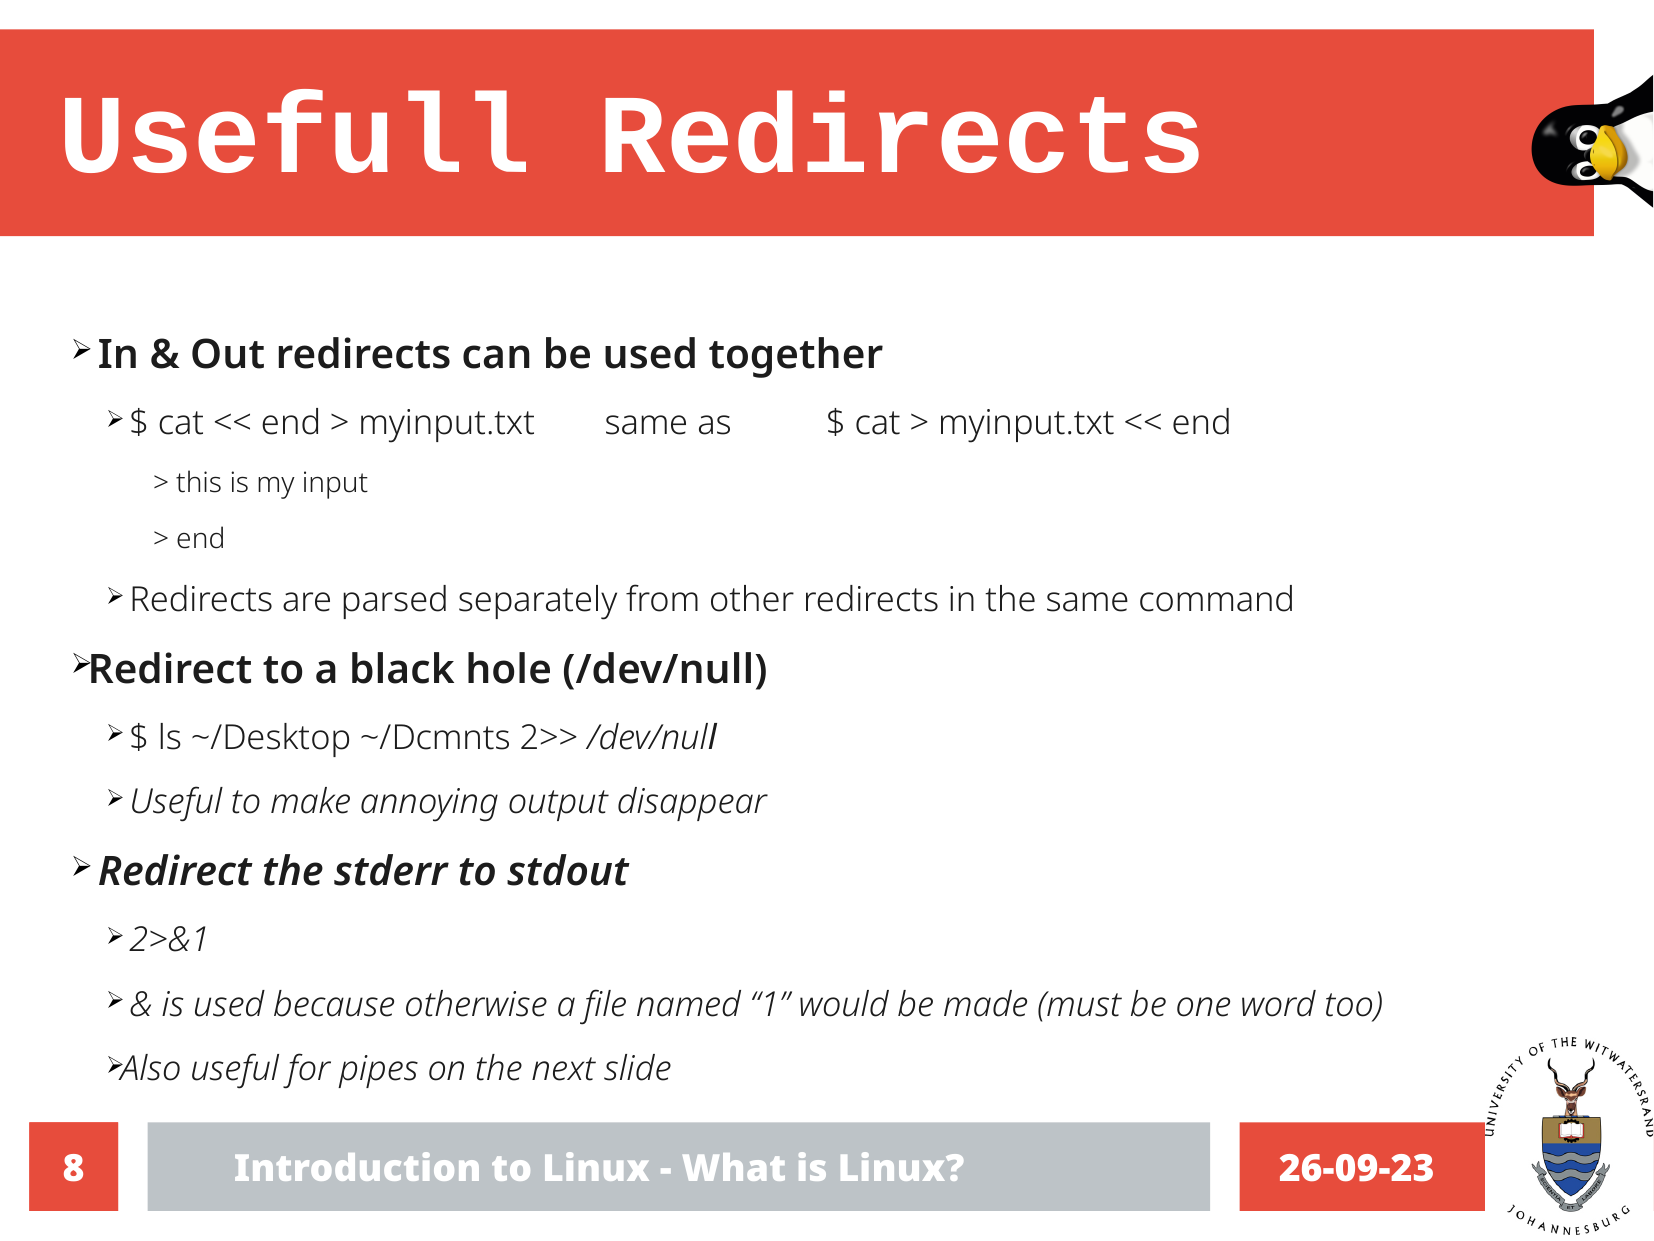

# Usefull Redirects
 In & Out redirects can be used together
 $ cat << end > myinput.txt		same as			$ cat > myinput.txt << end
> this is my input
> end
 Redirects are parsed separately from other redirects in the same command
Redirect to a black hole (/dev/null)
 $ ls ~/Desktop ~/Dcmnts 2>> /dev/null
 Useful to make annoying output disappear
 Redirect the stderr to stdout
 2>&1
 & is used because otherwise a file named “1” would be made (must be one word too)
Also useful for pipes on the next slide
8
 Introduction to Linux - What is Linux?